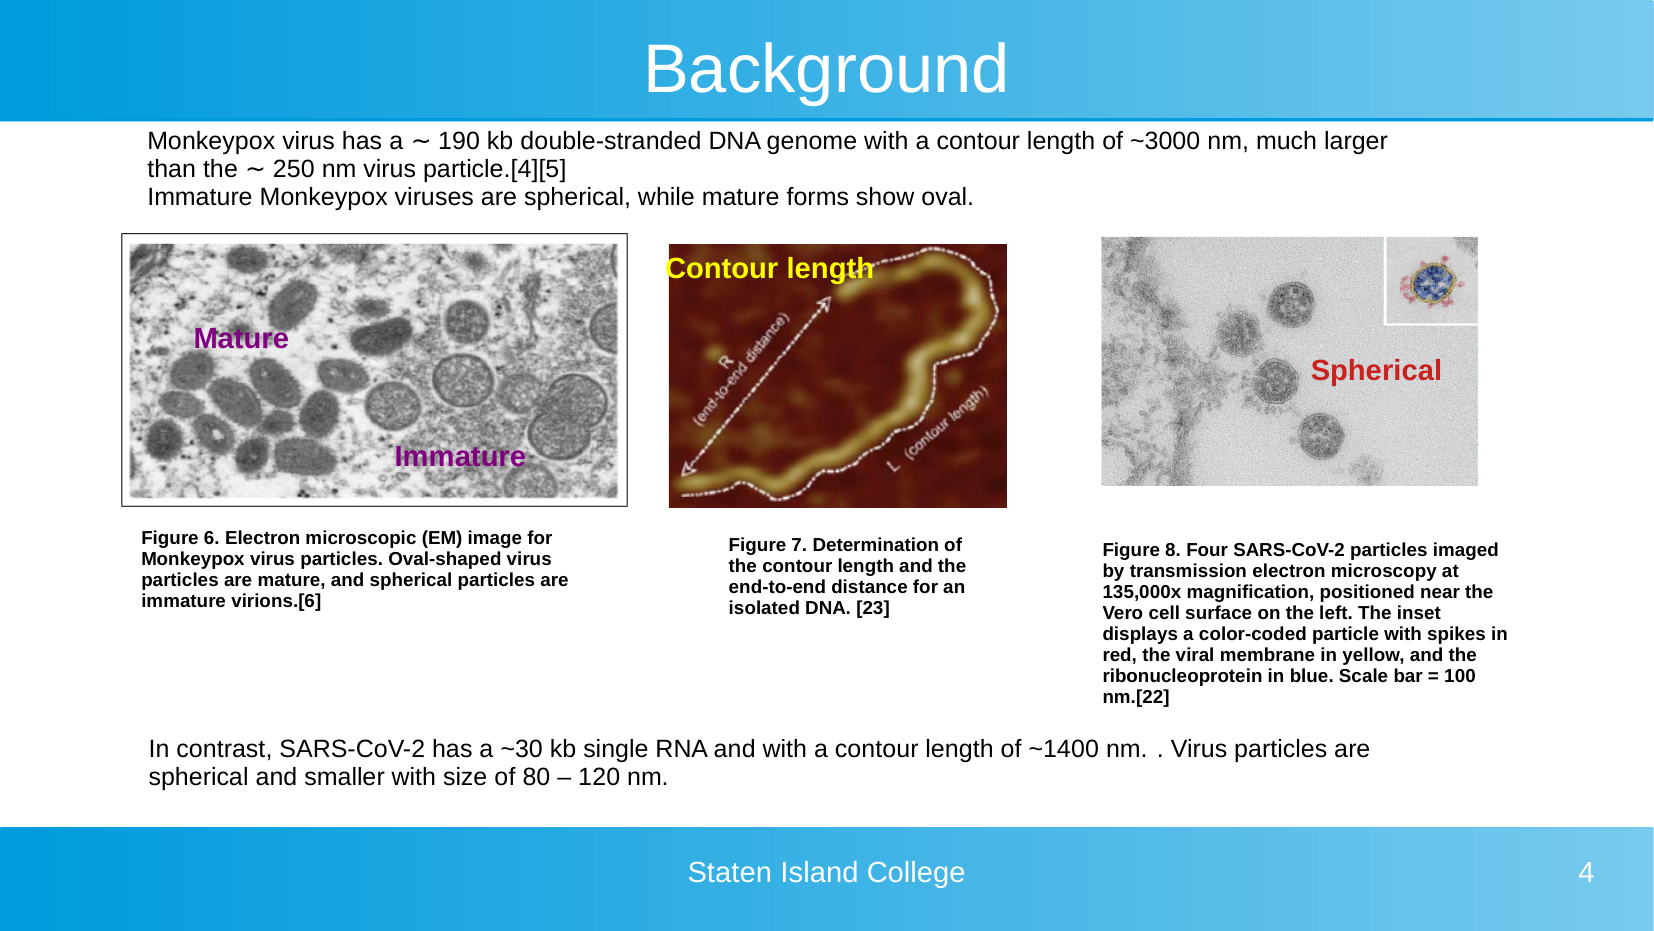

# Background
Monkeypox virus has a ∼ 190 kb double-stranded DNA genome with a contour length of ~3000 nm, much larger than the ∼ 250 nm virus particle.[4][5]
Immature Monkeypox viruses are spherical, while mature forms show oval.
Contour length
Mature
Spherical
Immature
Figure 6. Electron microscopic (EM) image for Monkeypox virus particles. Oval-shaped virus particles are mature, and spherical particles are immature virions.[6]
Figure 7. Determination of the contour length and the end-to-end distance for an isolated DNA. [23]
Figure 8. Four SARS-CoV-2 particles imaged by transmission electron microscopy at 135,000x magnification, positioned near the Vero cell surface on the left. The inset displays a color-coded particle with spikes in red, the viral membrane in yellow, and the ribonucleoprotein in blue. Scale bar = 100 nm.[22]
In contrast, SARS-CoV-2 has a ~30 kb single RNA and with a contour length of ~1400 nm. . Virus particles are spherical and smaller with size of 80 – 120 nm.
Staten Island College
4